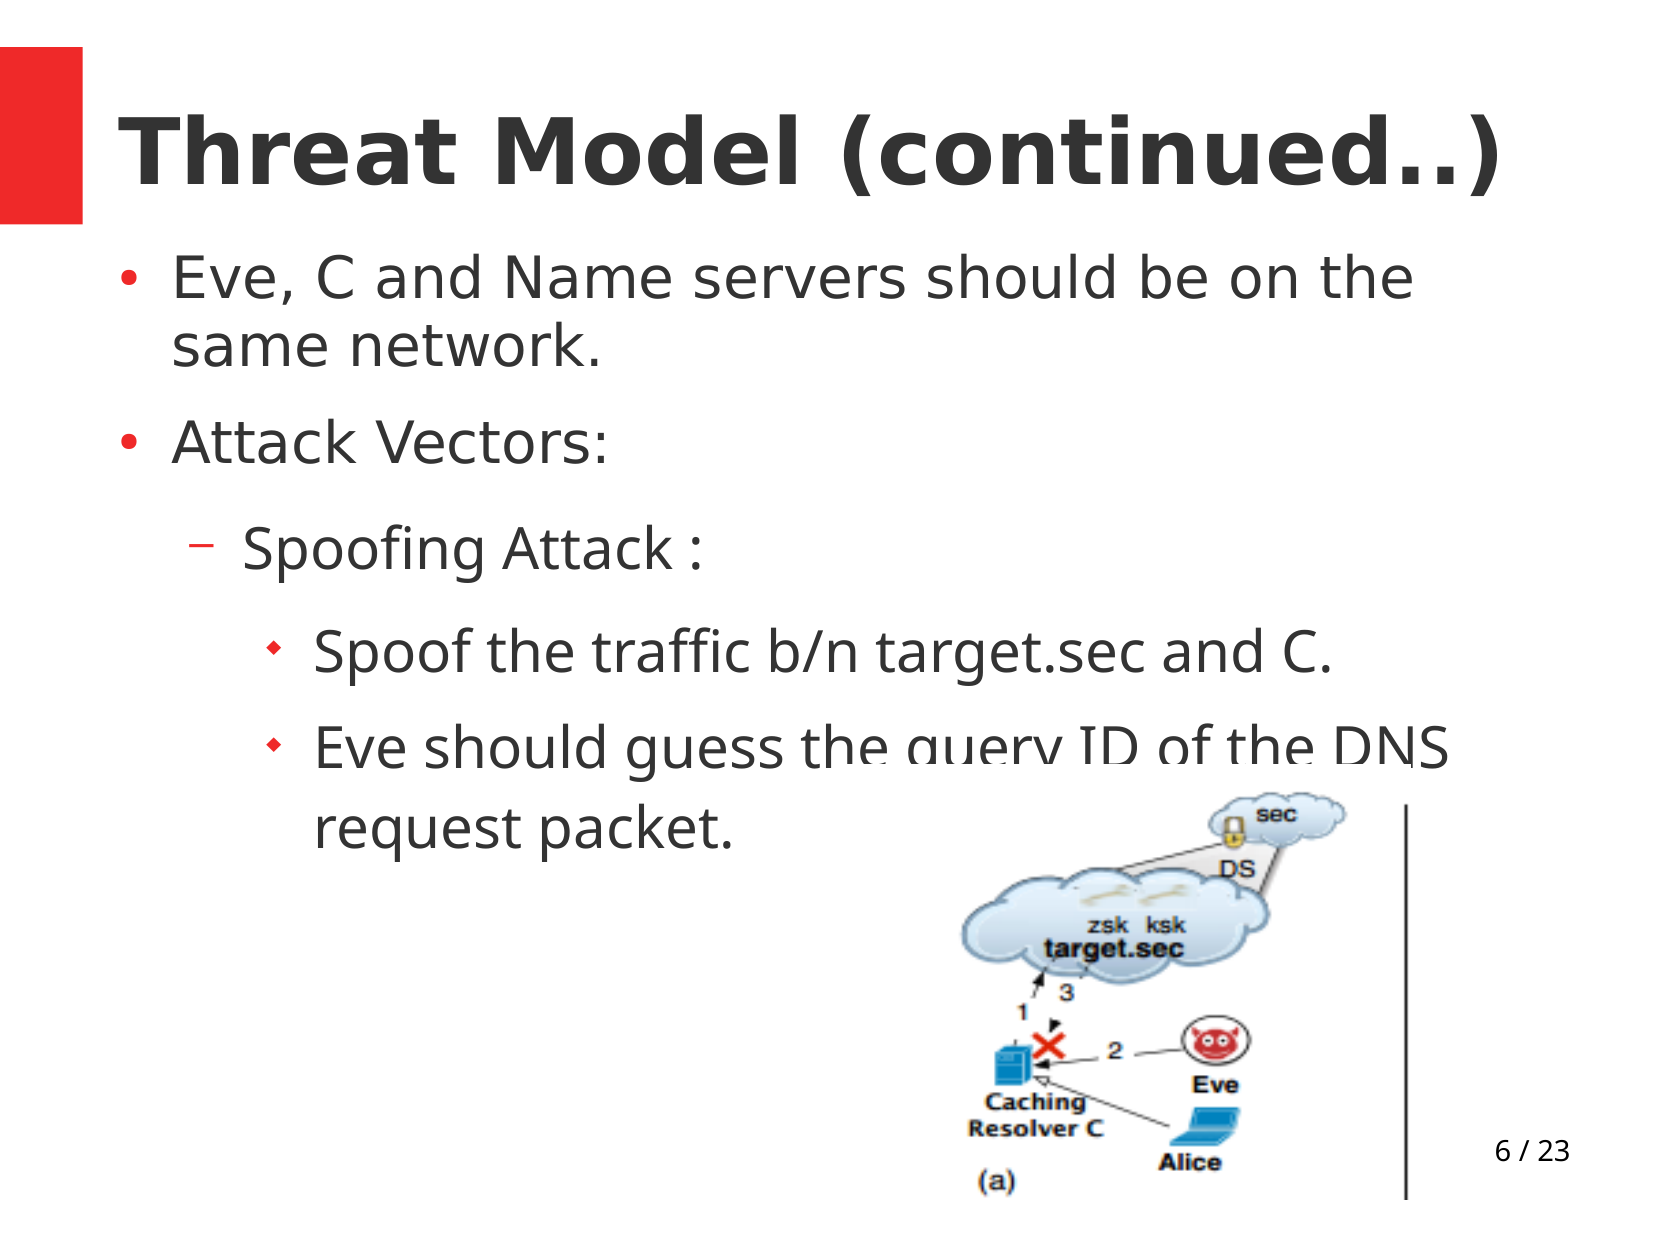

# Threat Model (continued..)
Eve, C and Name servers should be on the same network.
Attack Vectors:
Spoofing Attack :
Spoof the traffic b/n target.sec and C.
Eve should guess the query ID of the DNS request packet.
6